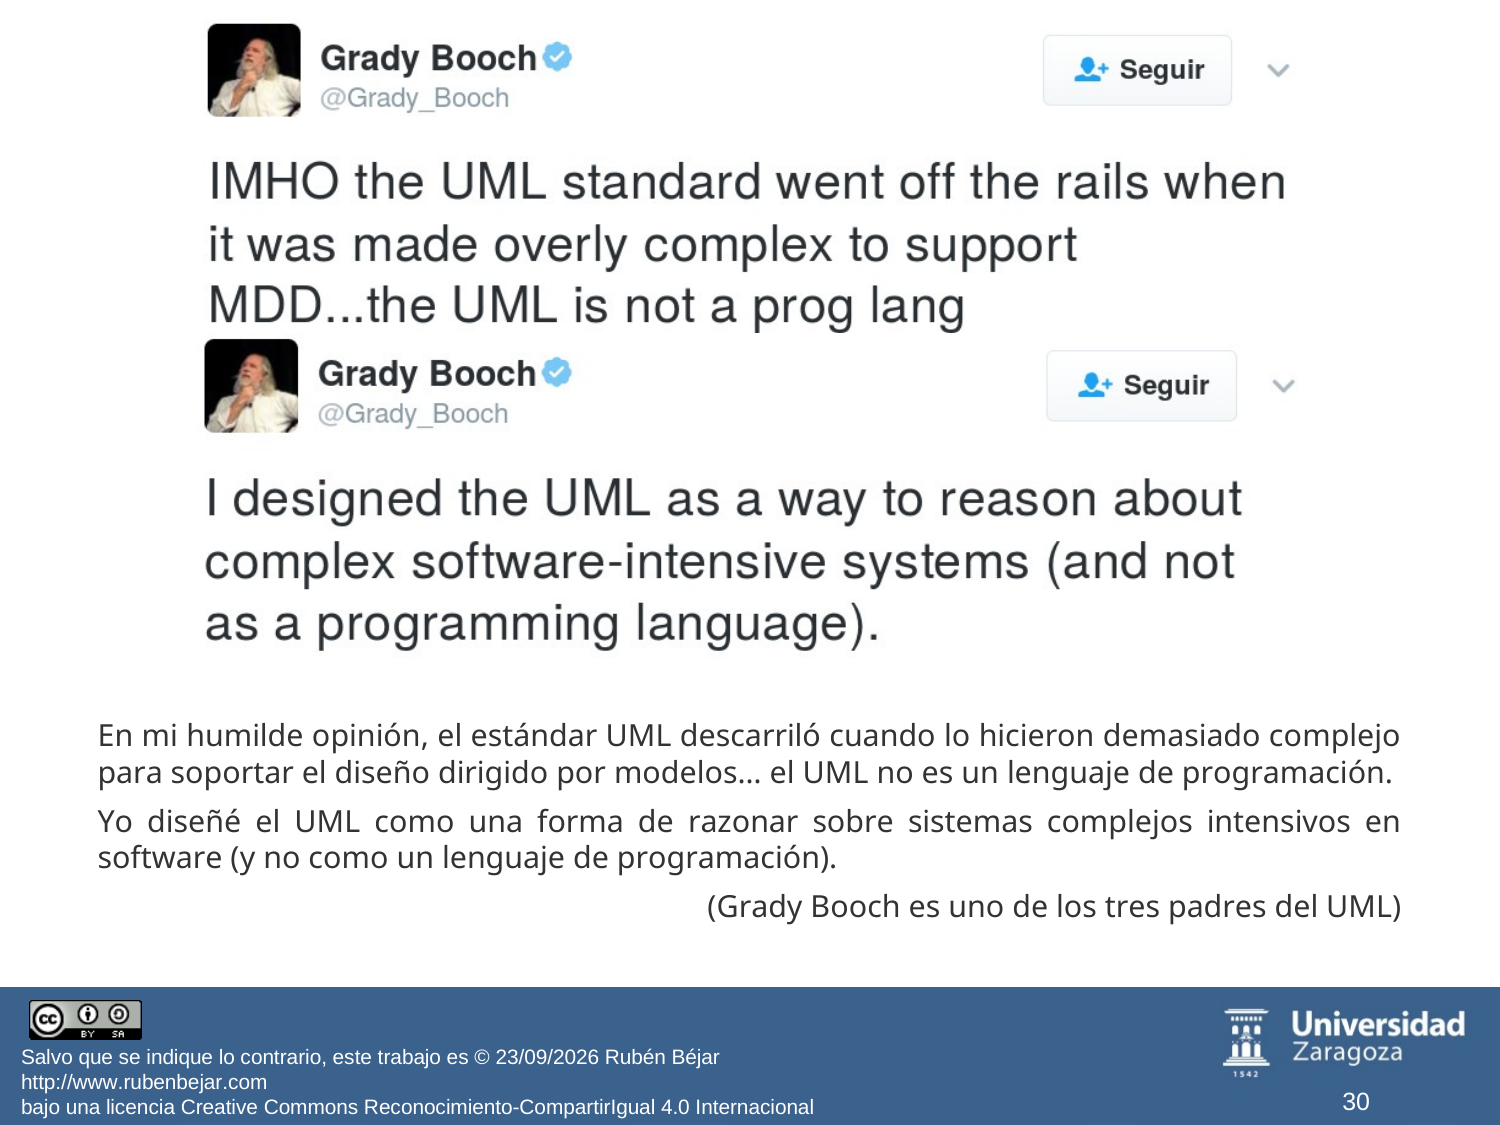

# En mi humilde opinión, el estándar UML descarriló cuando lo hicieron demasiado complejo para soportar el diseño dirigido por modelos… el UML no es un lenguaje de programación.
Yo diseñé el UML como una forma de razonar sobre sistemas complejos intensivos en software (y no como un lenguaje de programación).
(Grady Booch es uno de los tres padres del UML)